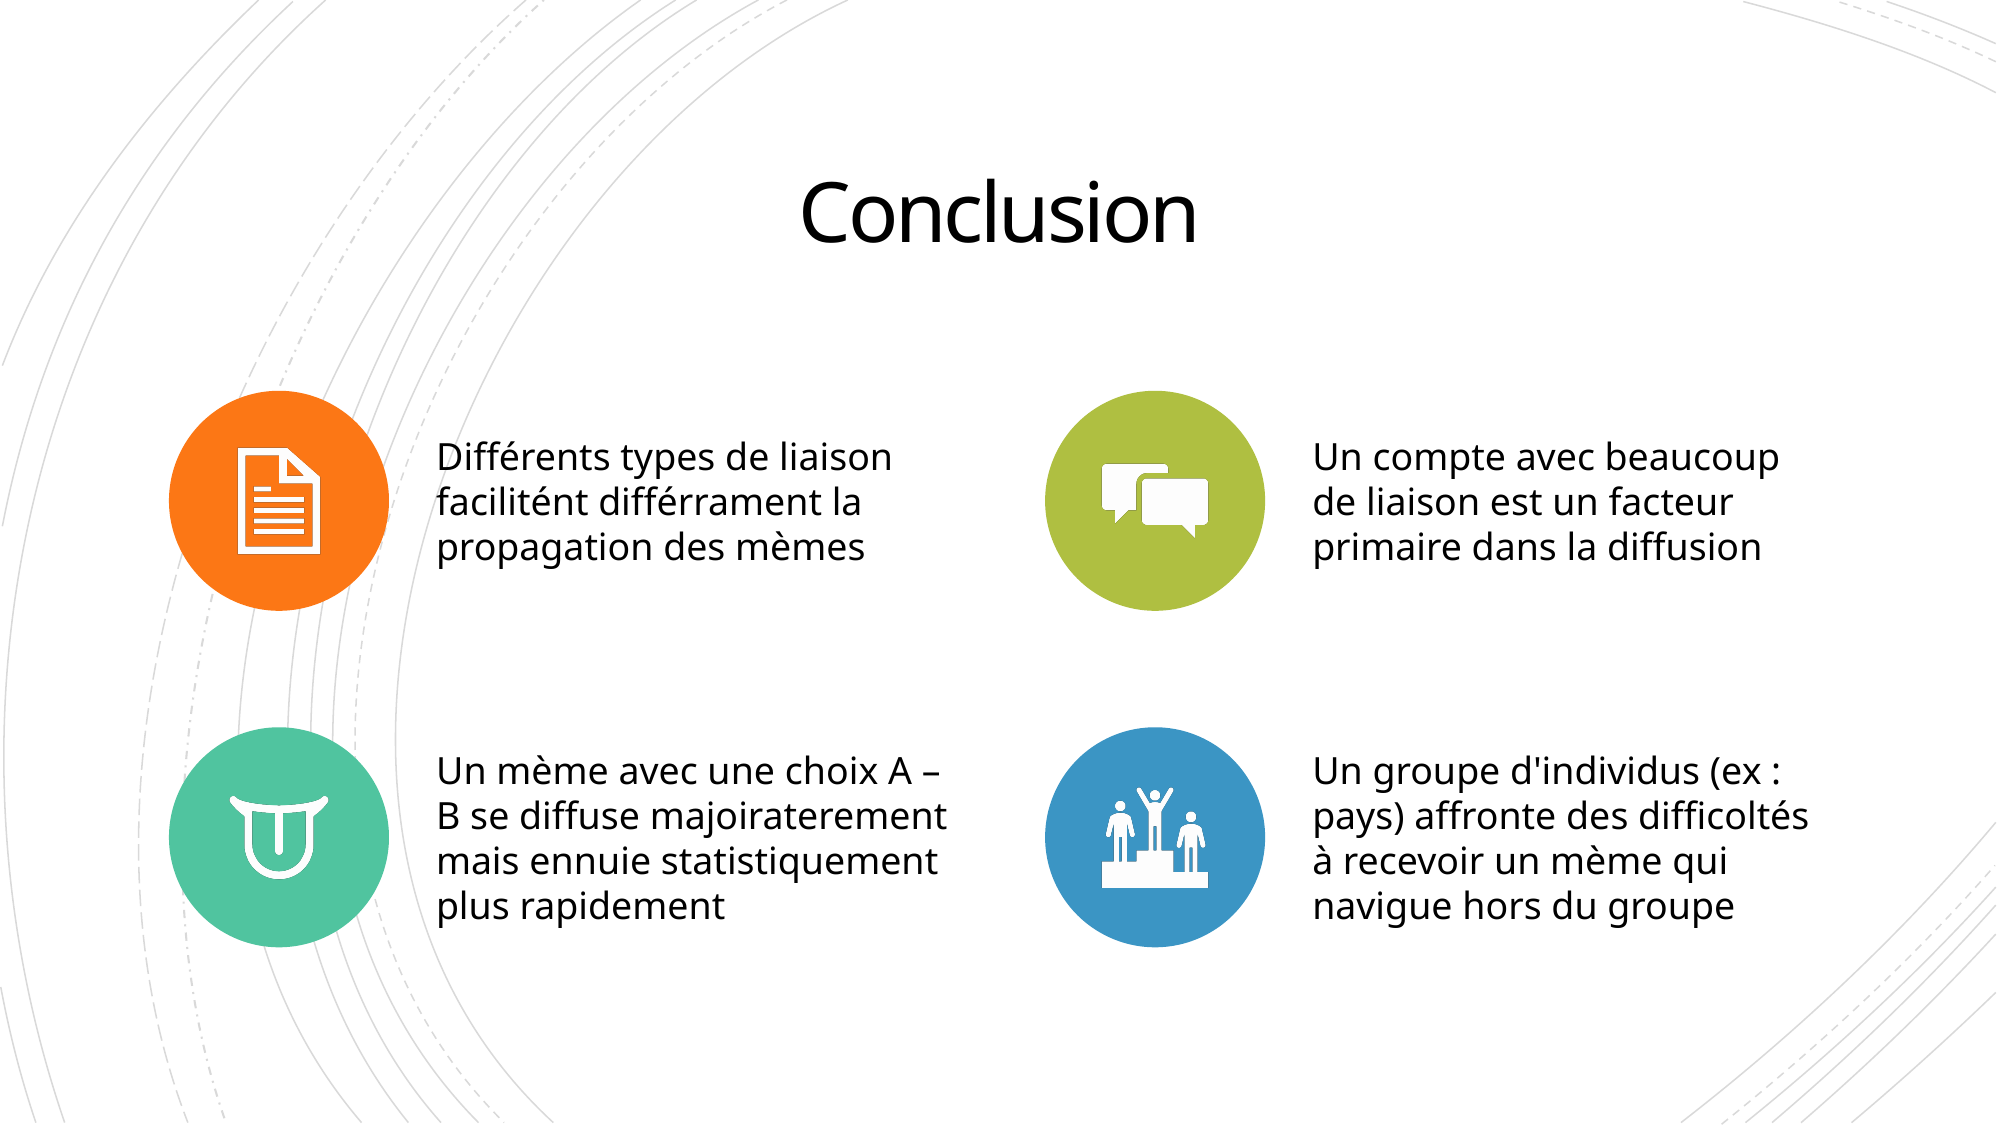

# Conclusion
Différents types de liaison facilitént différrament la propagation des mèmes
Un compte avec beaucoup de liaison est un facteur primaire dans la diffusion
Un mème avec une choix A – B se diffuse majoiraterement mais ennuie statistiquement plus rapidement
Un groupe d'individus (ex : pays) affronte des difficoltés à recevoir un mème qui navigue hors du groupe